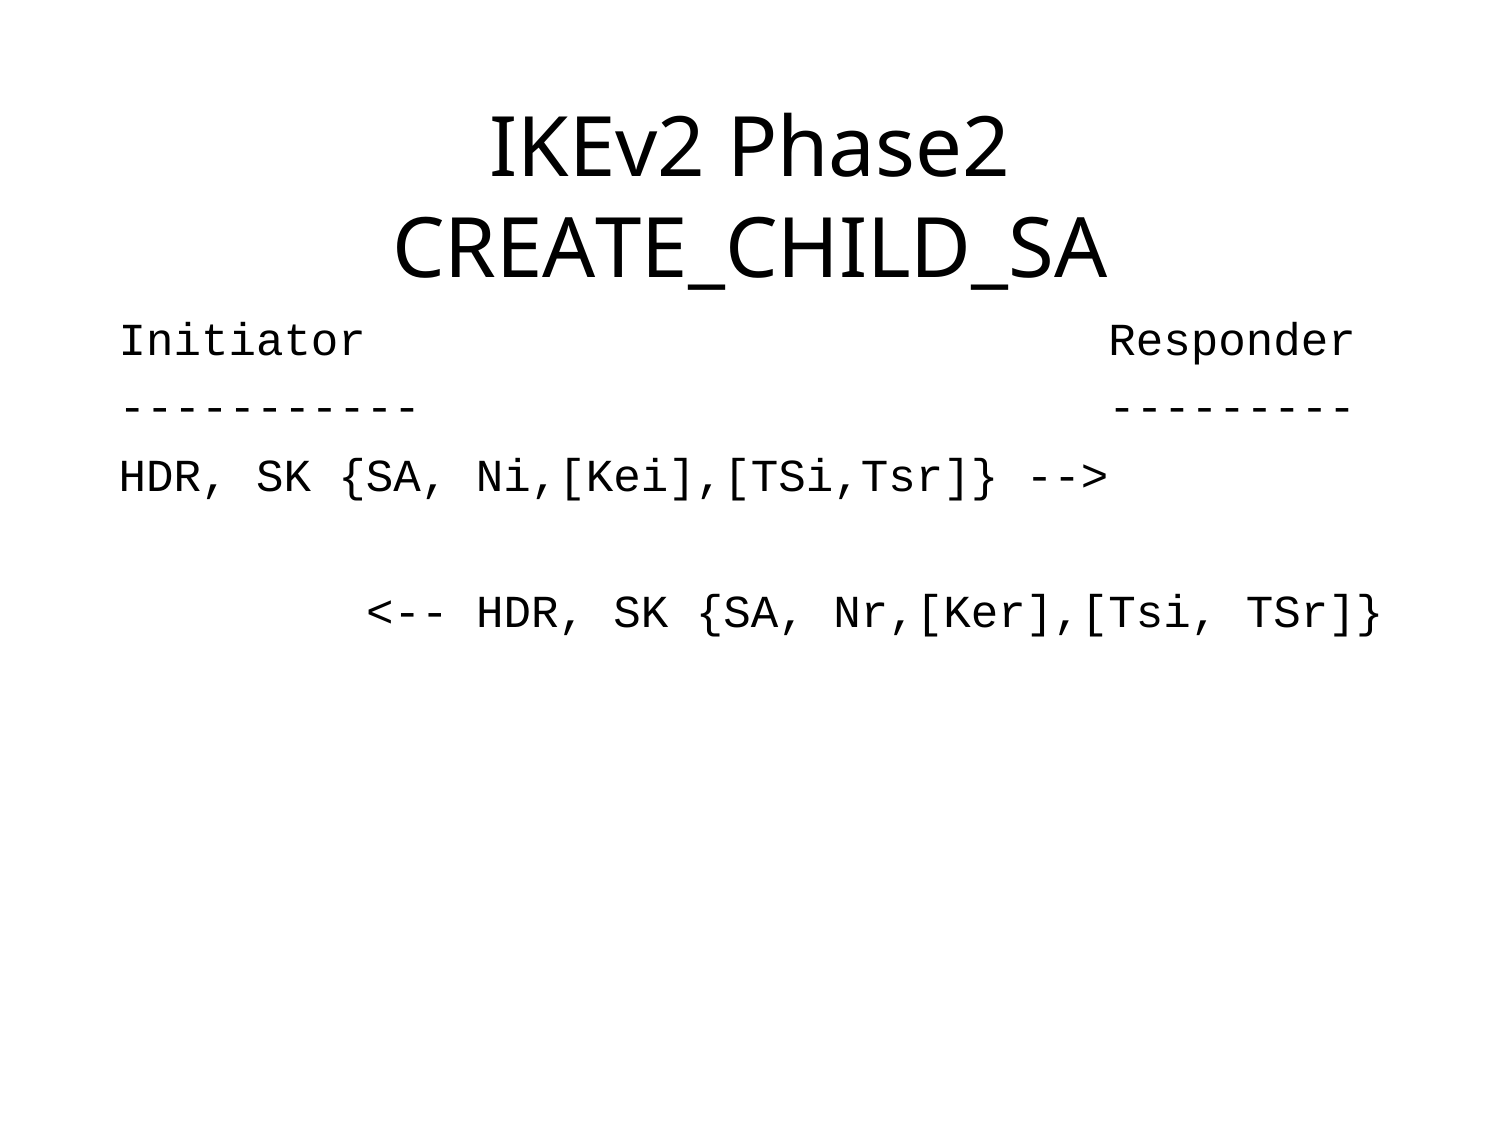

IKEv2 Phase2
CREATE_CHILD_SA
Initiator Responder
----------- ---------
HDR, SK {SA, Ni,[Kei],[TSi,Tsr]} -->
 <-- HDR, SK {SA, Nr,[Ker],[Tsi, TSr]}